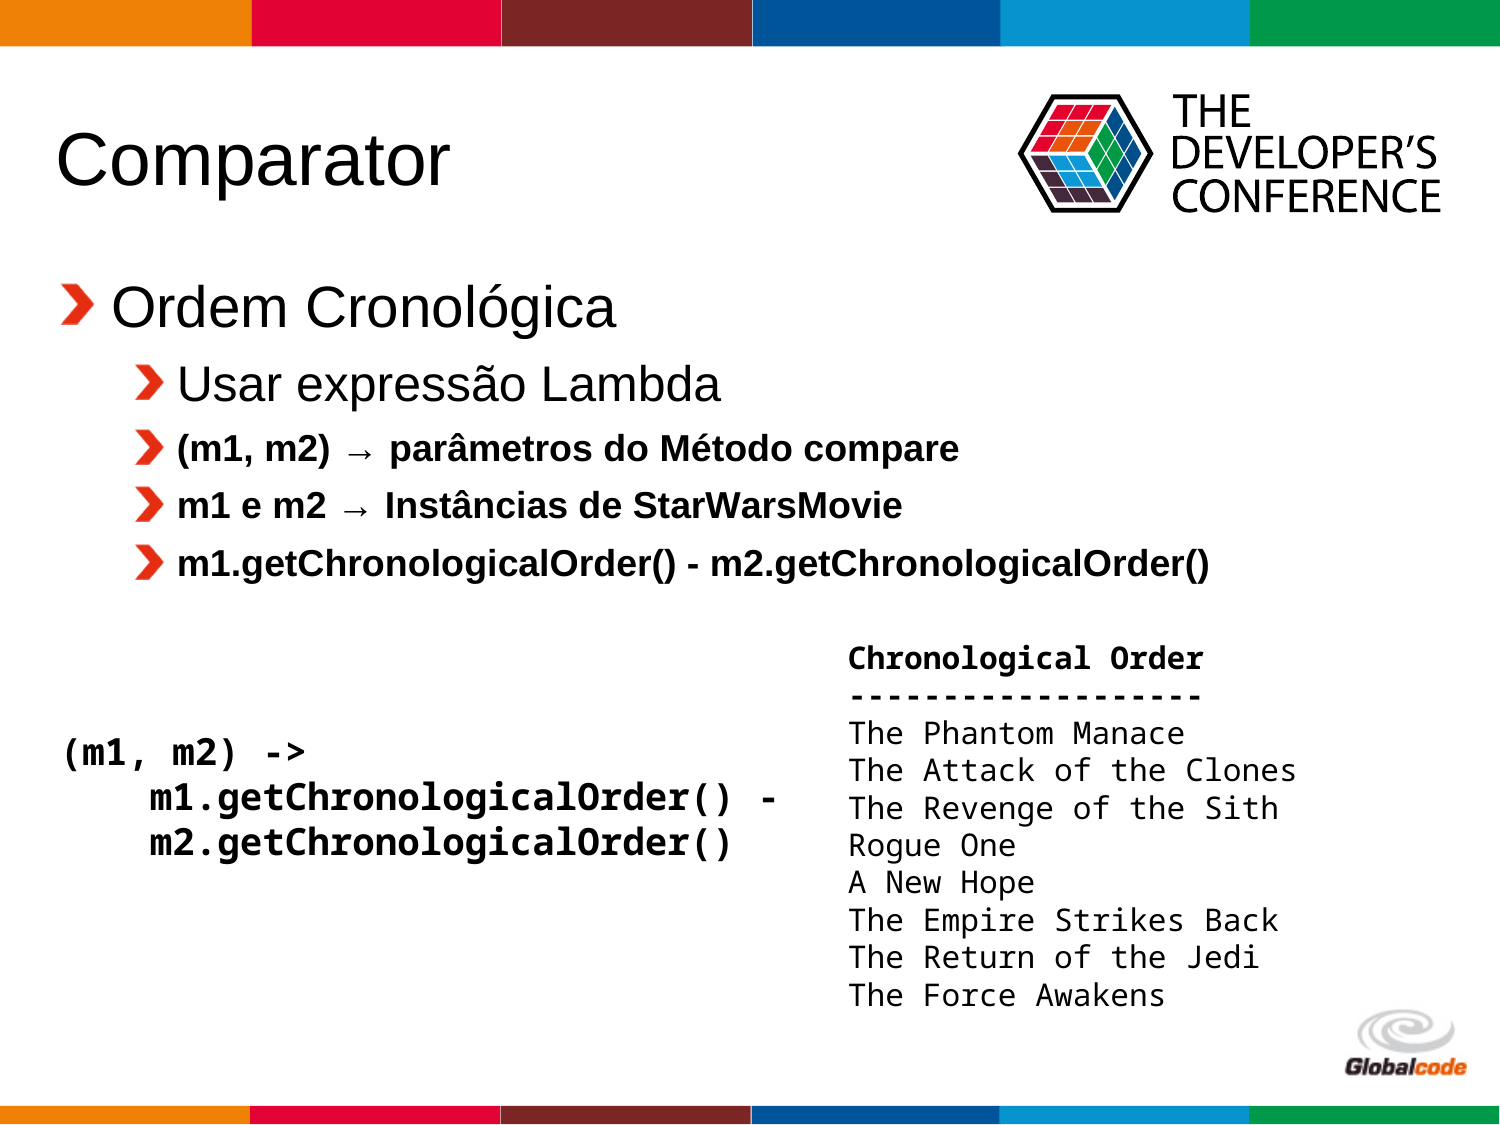

# Comparator
Ordem Cronológica
Usar expressão Lambda
(m1, m2) → parâmetros do Método compare
m1 e m2 → Instâncias de StarWarsMovie
m1.getChronologicalOrder() - m2.getChronologicalOrder()
Chronological Order
-------------------
The Phantom Manace
The Attack of the Clones
The Revenge of the Sith
Rogue One
A New Hope
The Empire Strikes Back
The Return of the Jedi
The Force Awakens
(m1, m2) ->
 m1.getChronologicalOrder() -
 m2.getChronologicalOrder()